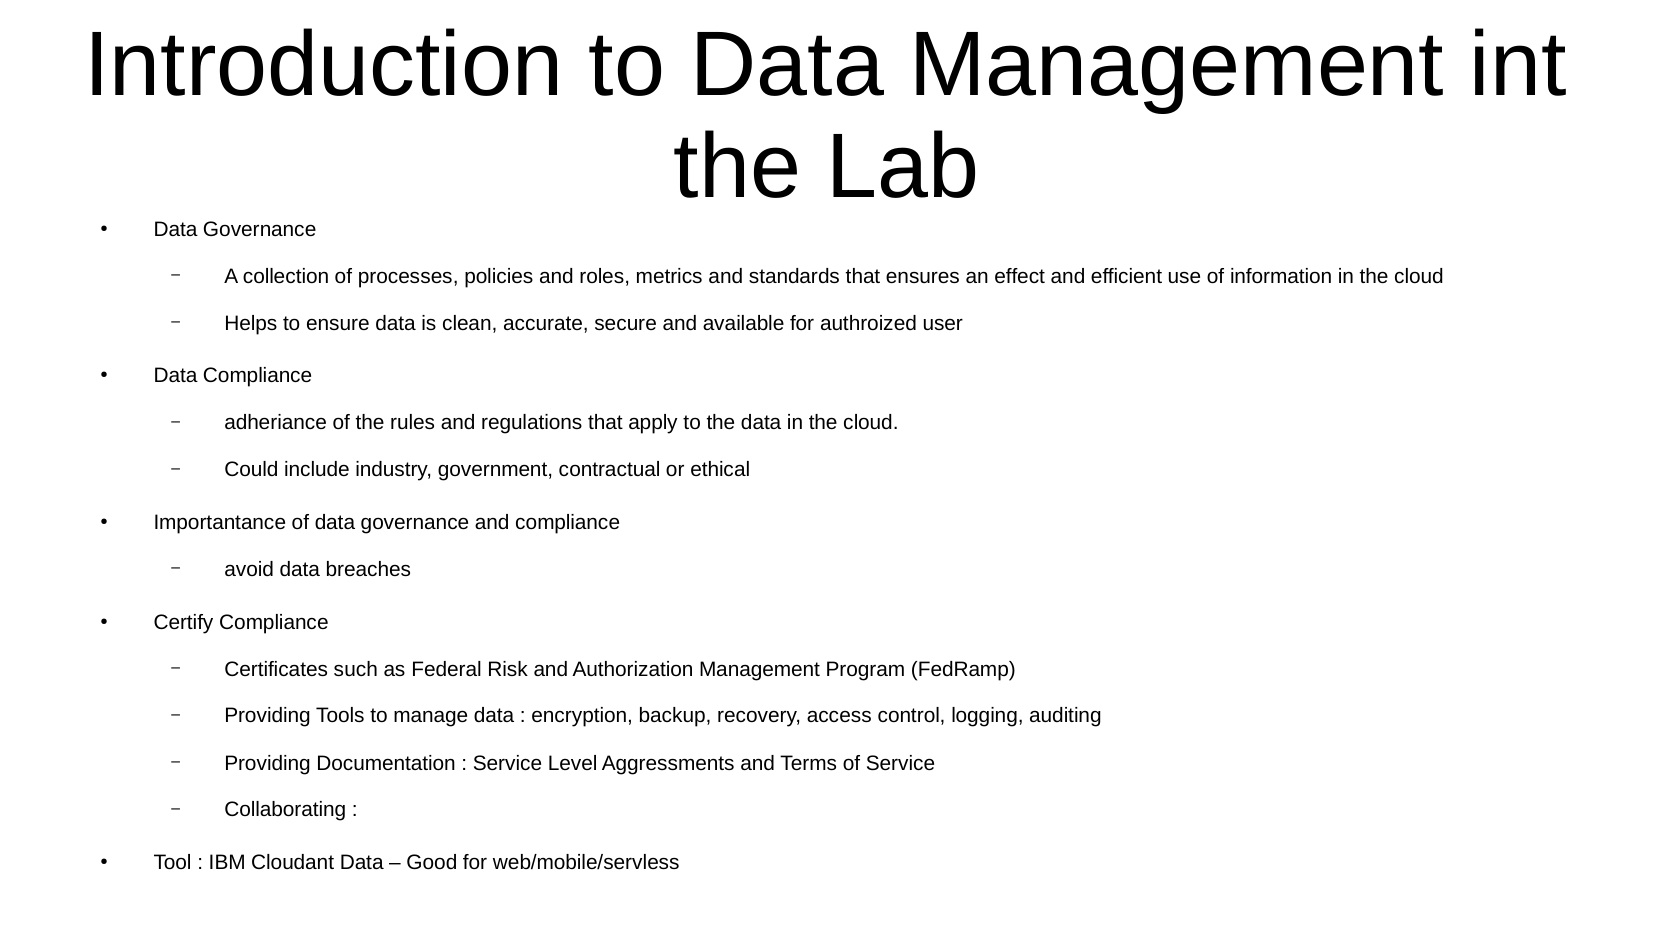

# Introduction to Data Management int the Lab
Data Governance
A collection of processes, policies and roles, metrics and standards that ensures an effect and efficient use of information in the cloud
Helps to ensure data is clean, accurate, secure and available for authroized user
Data Compliance
adheriance of the rules and regulations that apply to the data in the cloud.
Could include industry, government, contractual or ethical
Importantance of data governance and compliance
avoid data breaches
Certify Compliance
Certificates such as Federal Risk and Authorization Management Program (FedRamp)
Providing Tools to manage data : encryption, backup, recovery, access control, logging, auditing
Providing Documentation : Service Level Aggressments and Terms of Service
Collaborating :
Tool : IBM Cloudant Data – Good for web/mobile/servless